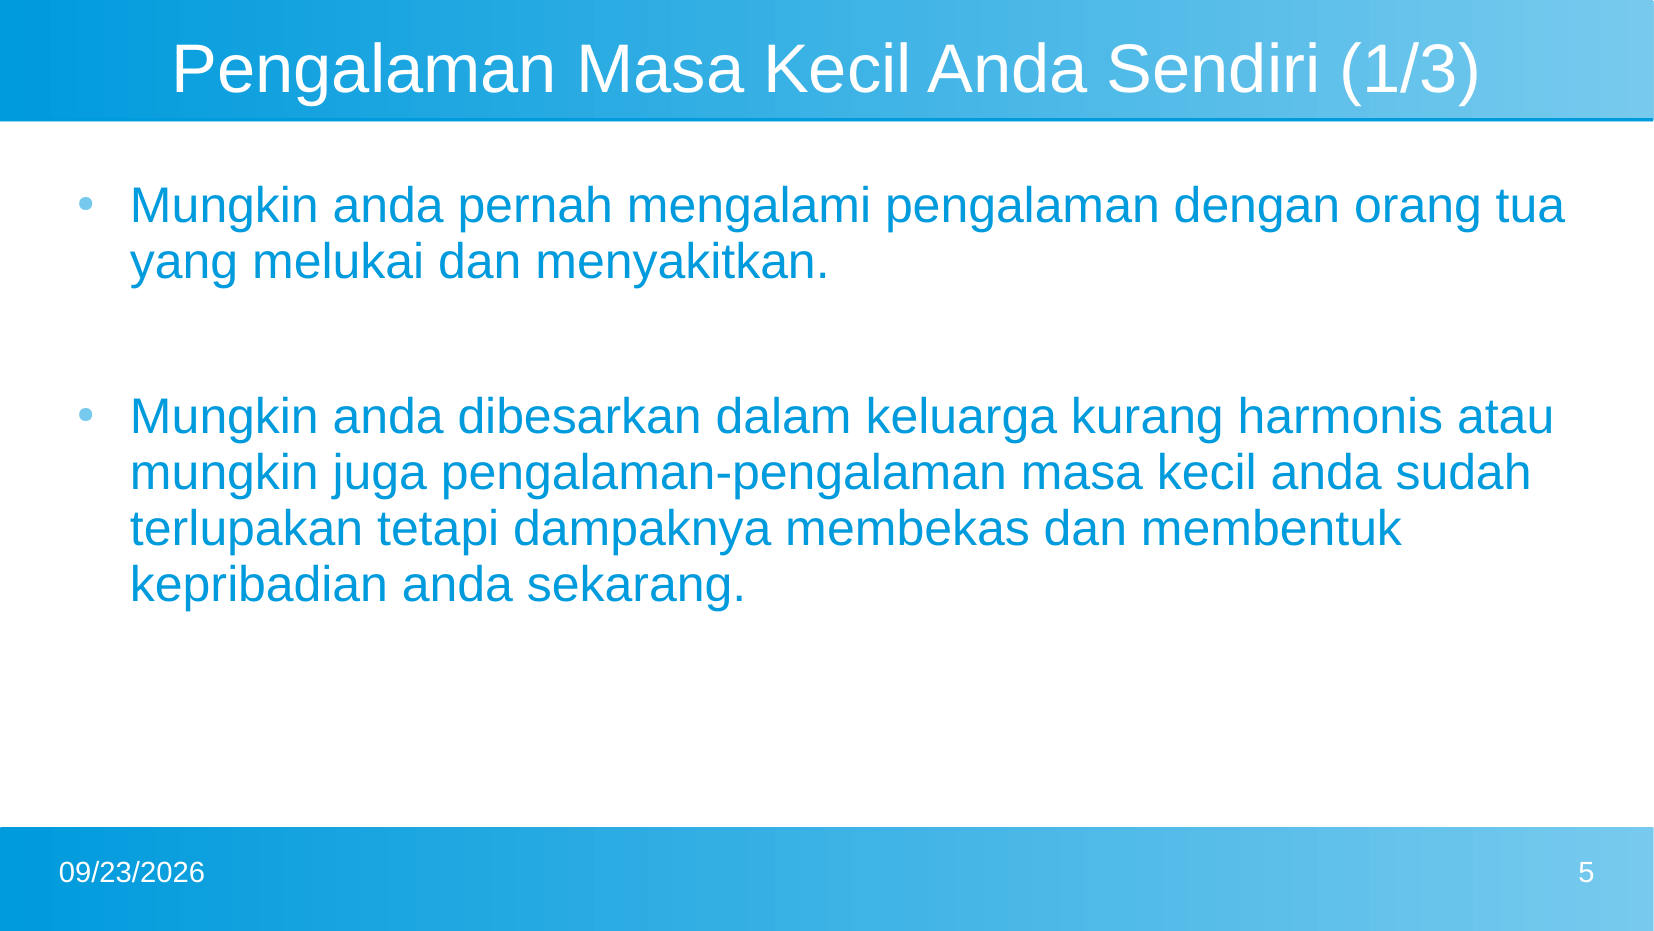

# Pengalaman Masa Kecil Anda Sendiri (1/3)
Mungkin anda pernah mengalami pengalaman dengan orang tua yang melukai dan menyakitkan.
Mungkin anda dibesarkan dalam keluarga kurang harmonis atau mungkin juga pengalaman-pengalaman masa kecil anda sudah terlupakan tetapi dampaknya membekas dan membentuk kepribadian anda sekarang.
5